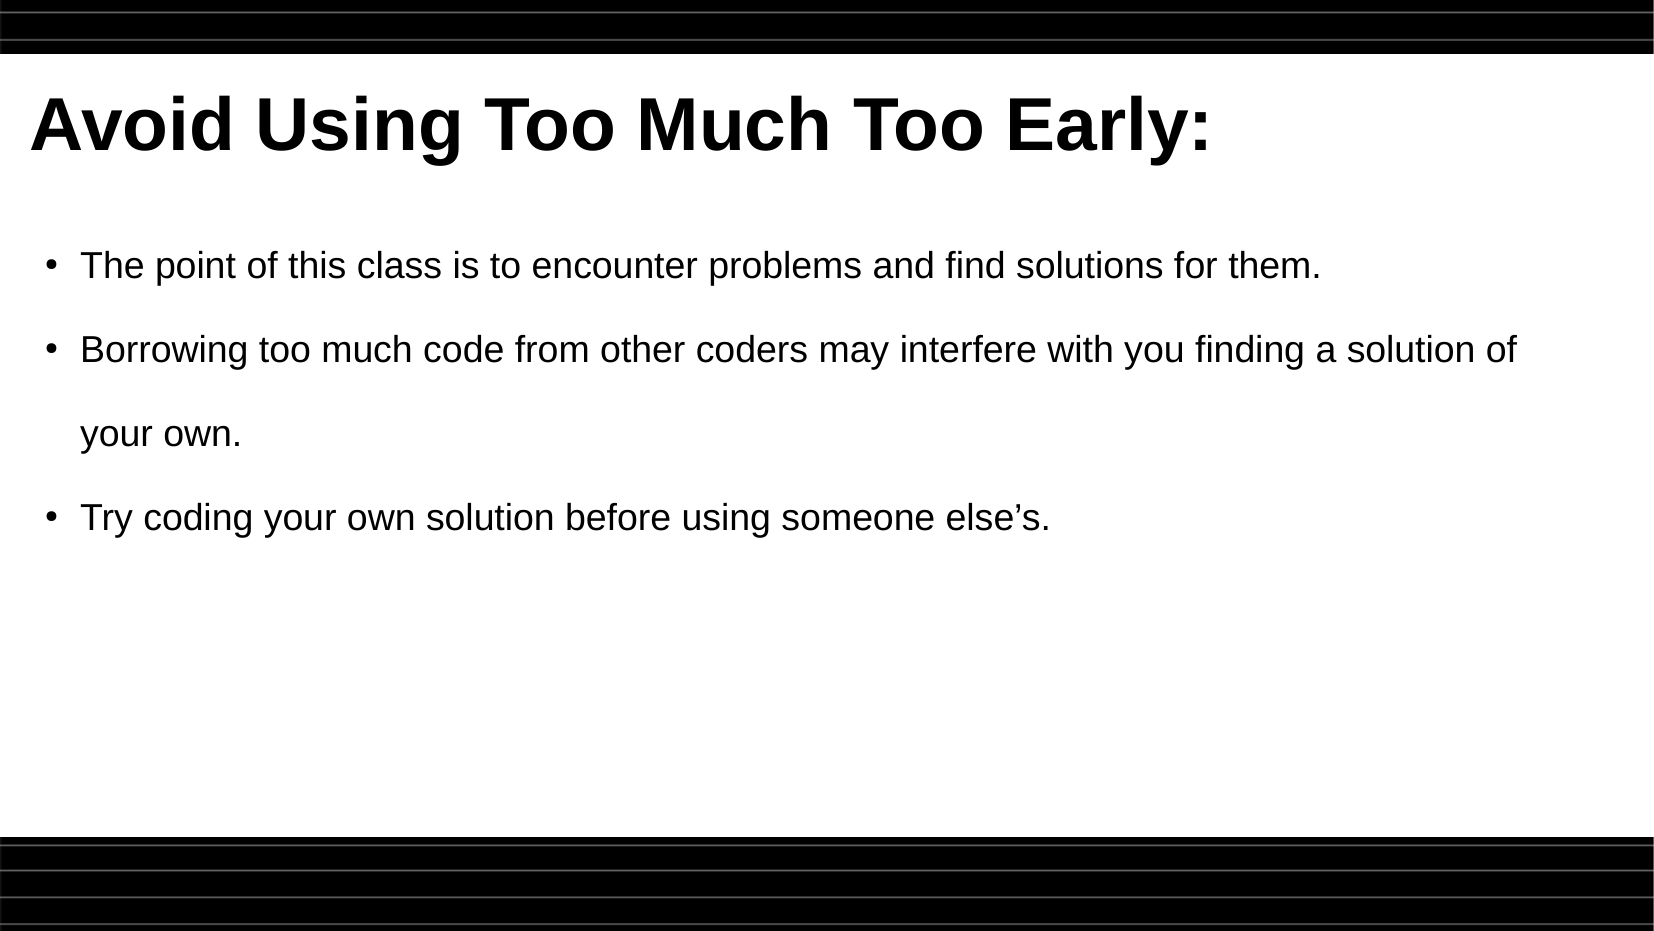

Avoid Using Too Much Too Early:
The point of this class is to encounter problems and find solutions for them.
Borrowing too much code from other coders may interfere with you finding a solution of your own.
Try coding your own solution before using someone else’s.